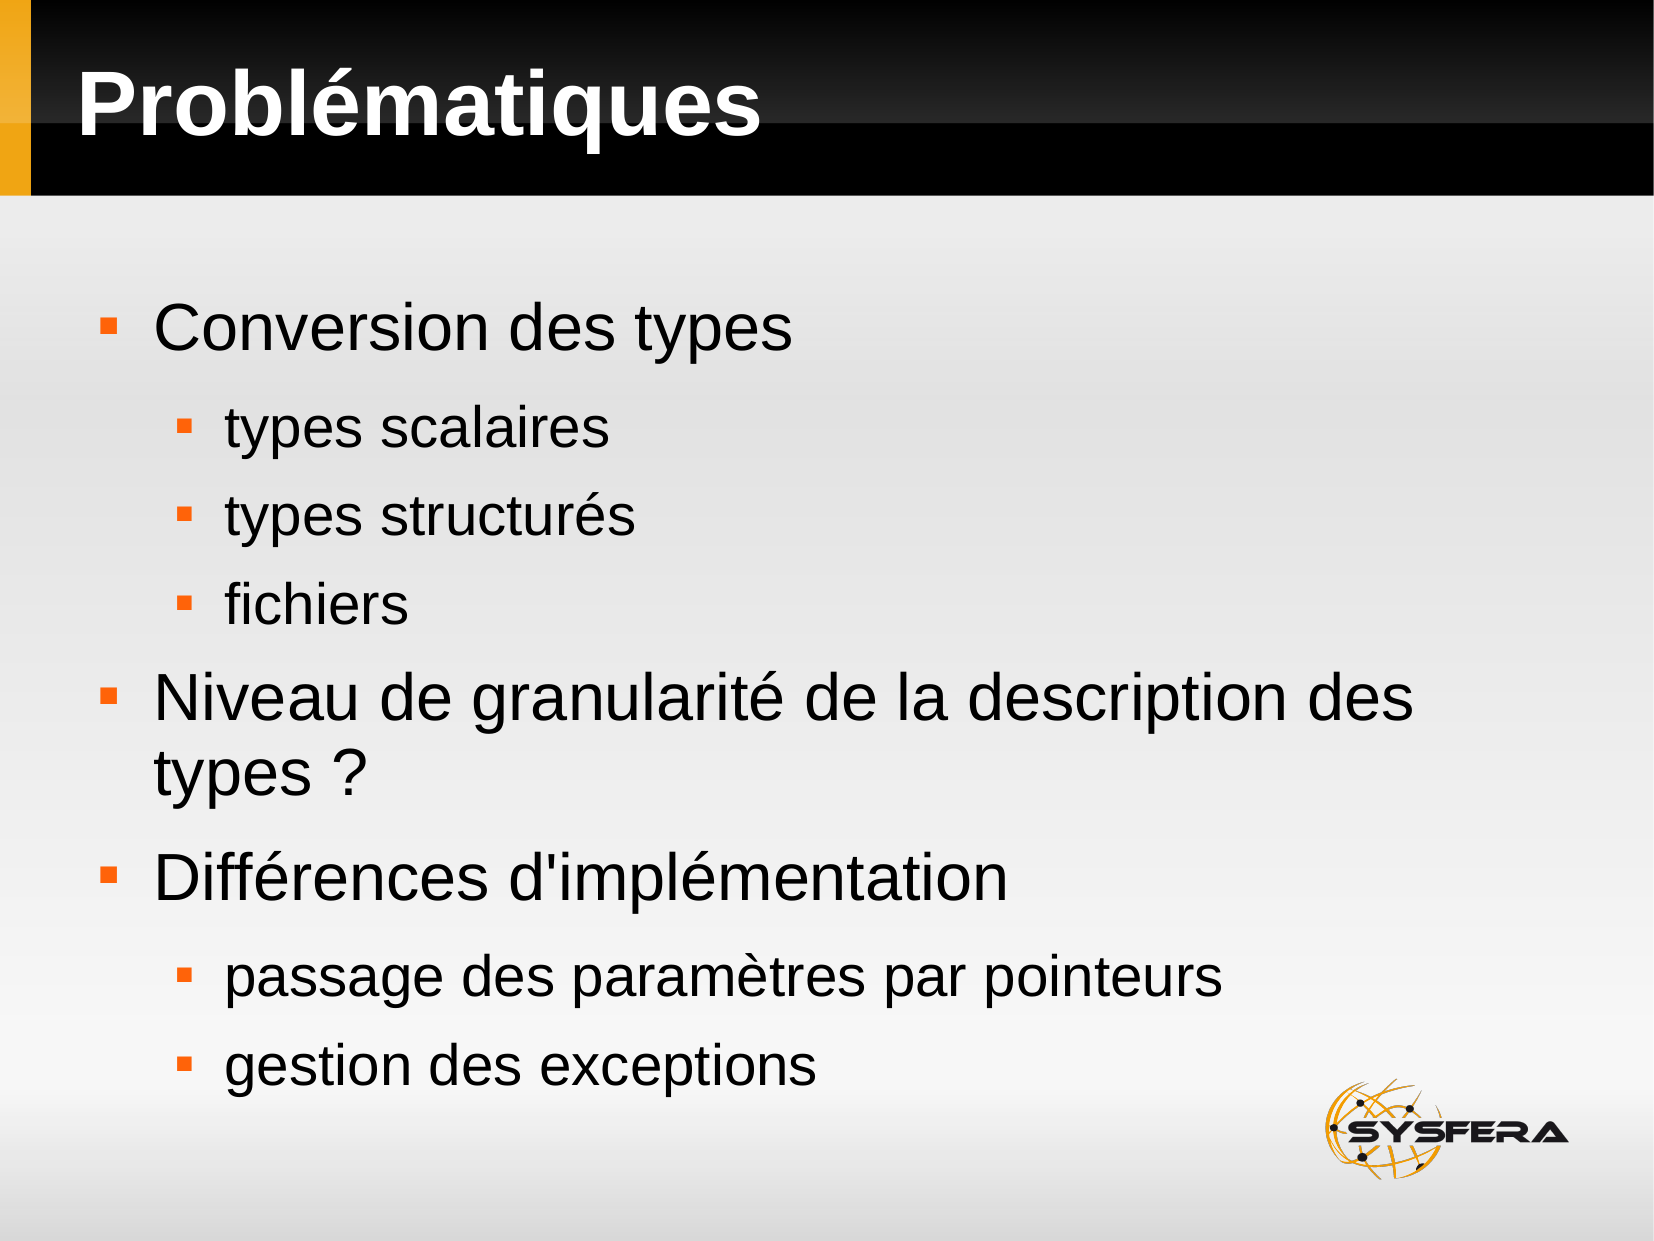

# Problématiques
Conversion des types
types scalaires
types structurés
fichiers
Niveau de granularité de la description des types ?
Différences d'implémentation
passage des paramètres par pointeurs
gestion des exceptions